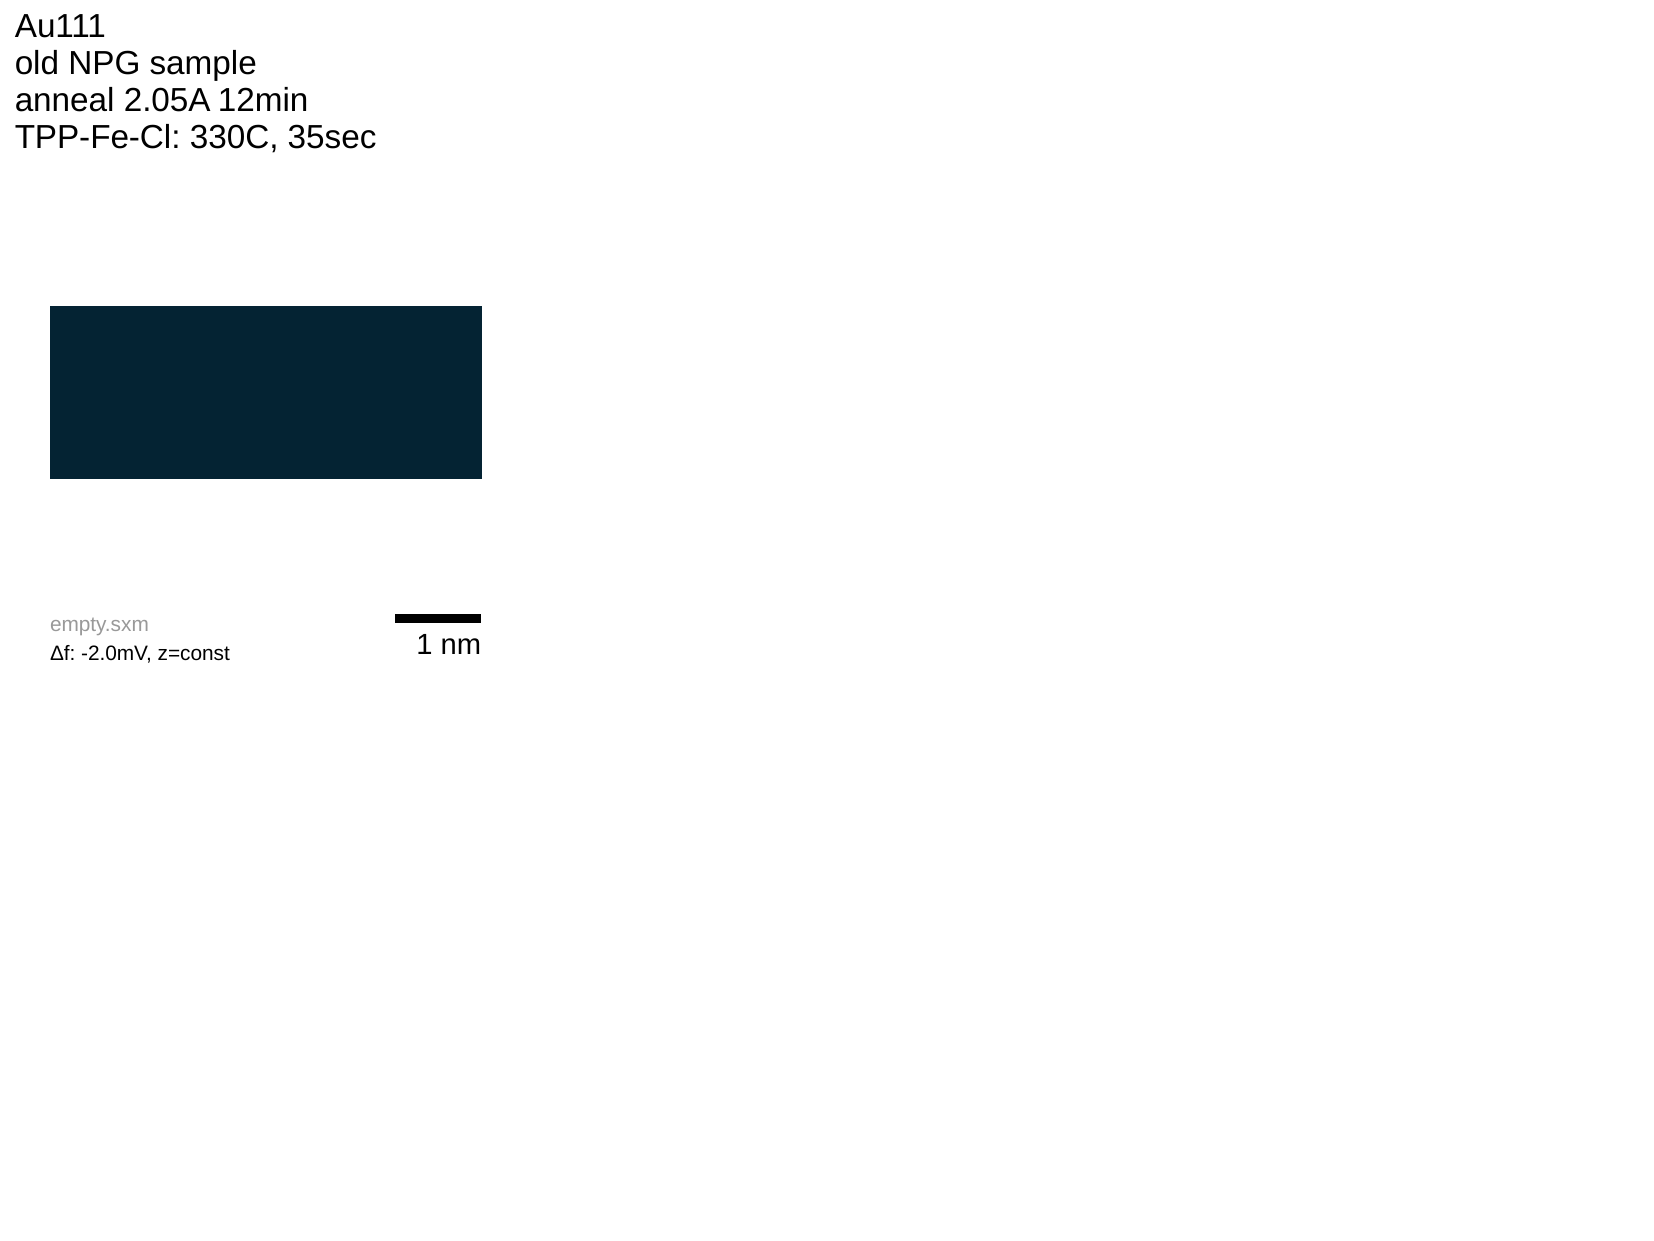

Au111
old NPG sample
anneal 2.05A 12min
TPP-Fe-Cl: 330C, 35sec
empty.sxm
Δf: -2.0mV, z=const
1 nm